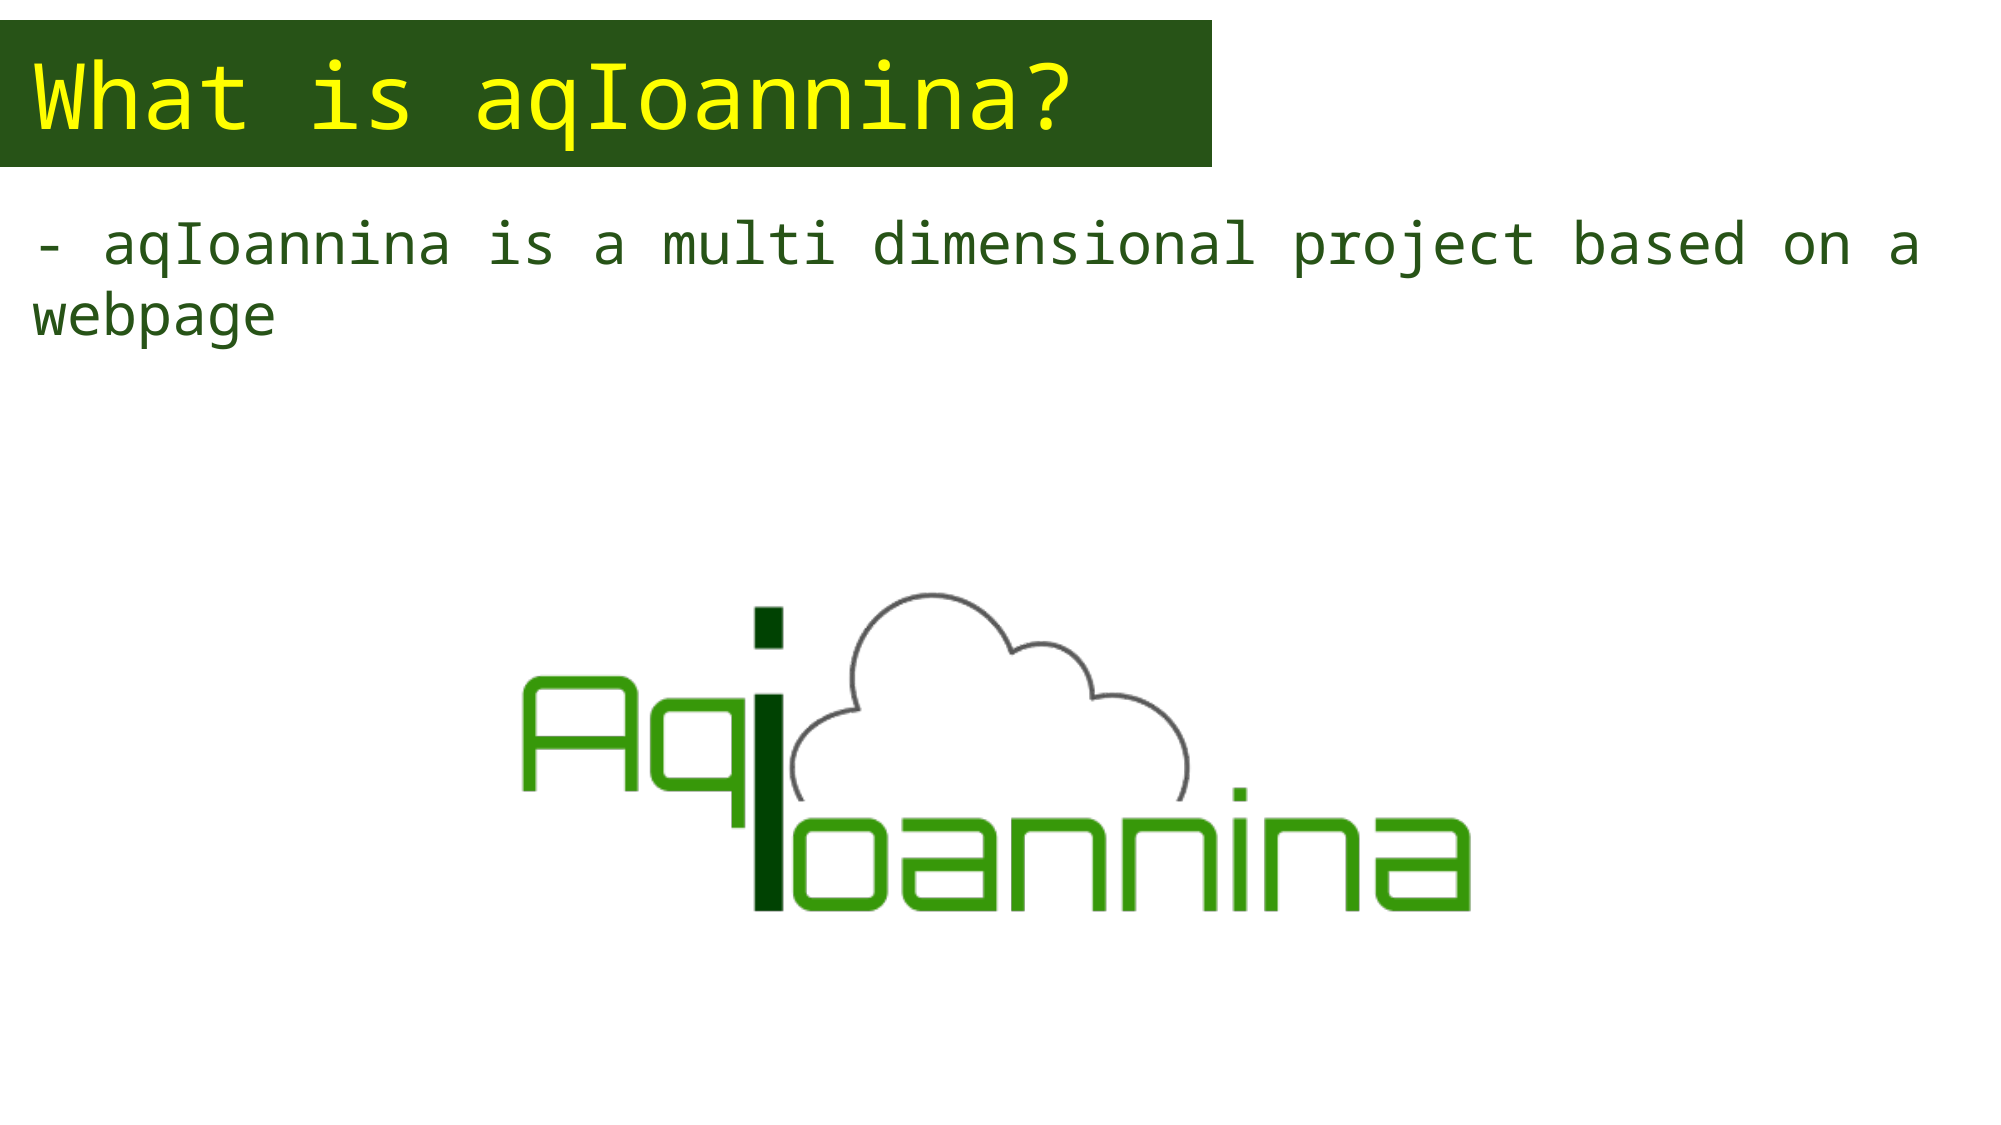

What is aqIoannina?
- aqIoannina is a multi dimensional project based on a webpage